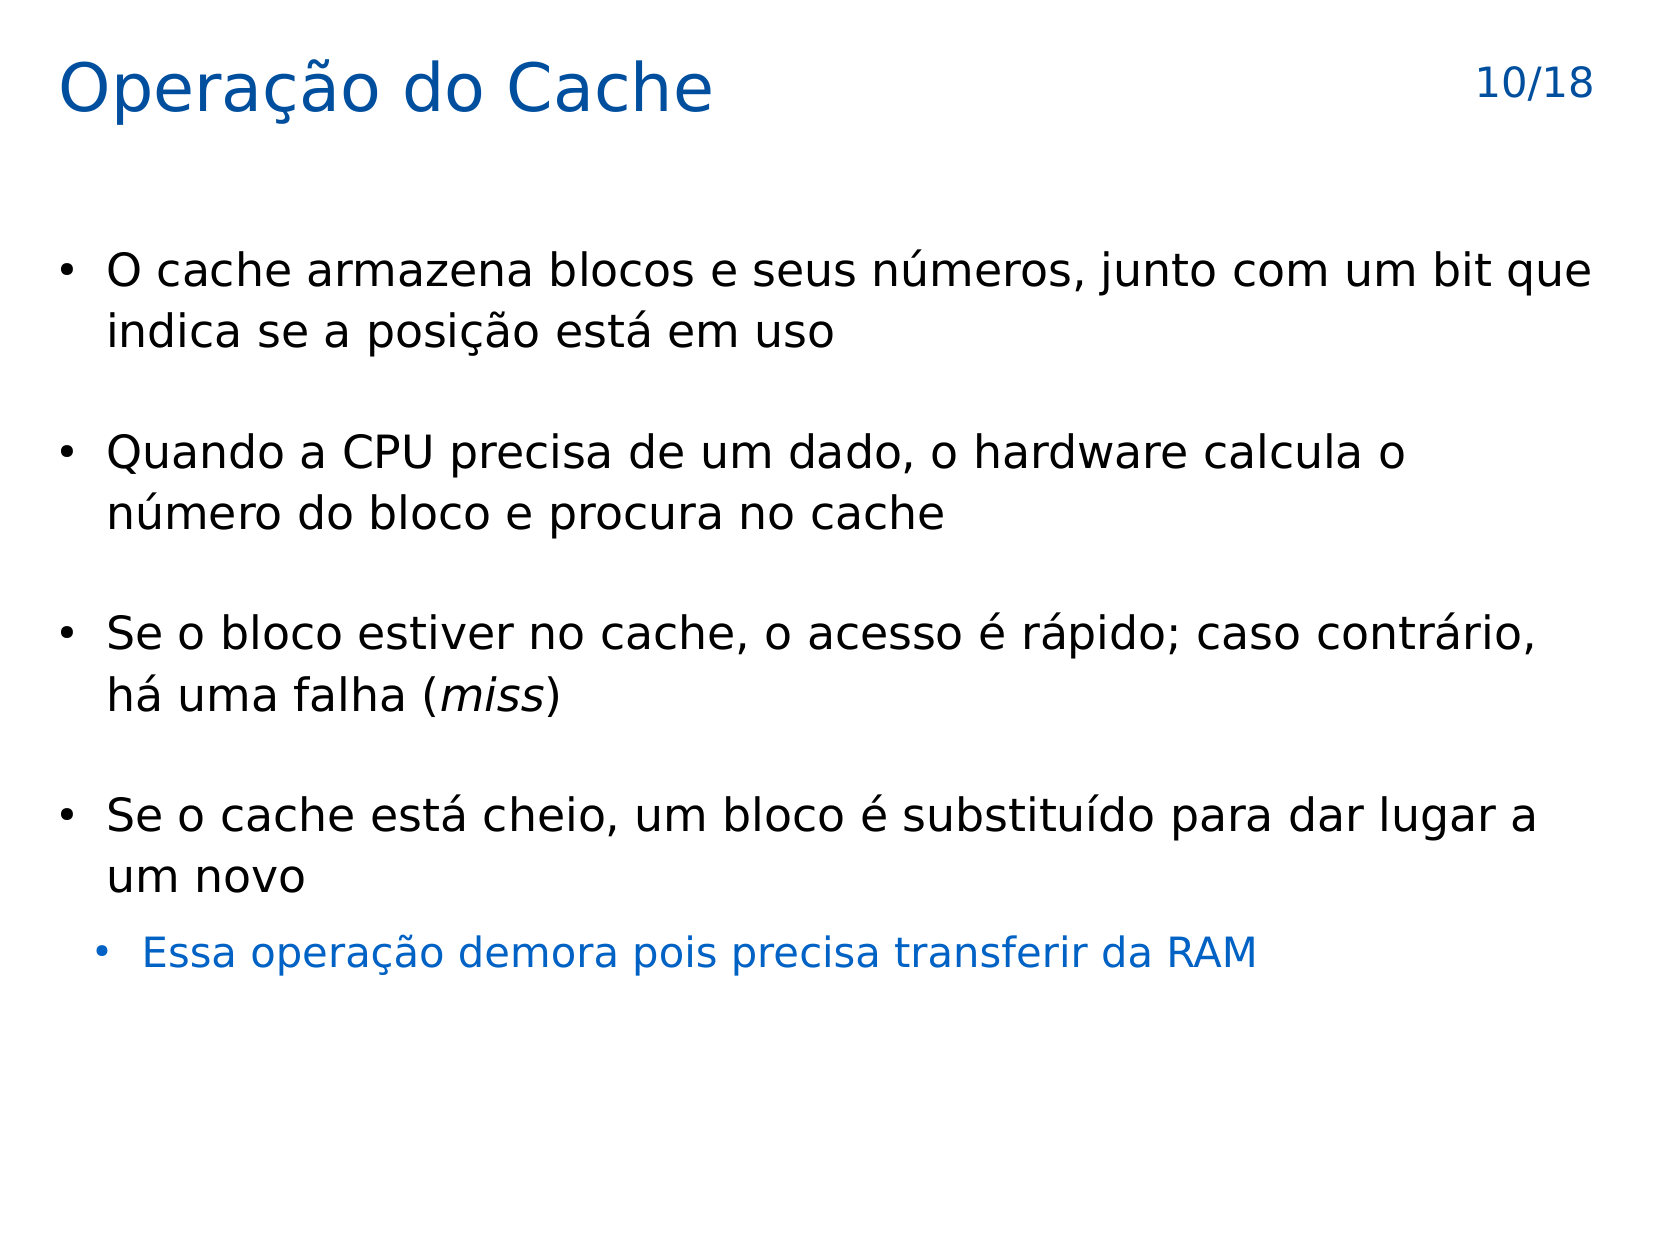

# Operação do Cache
10
O cache armazena blocos e seus números, junto com um bit que indica se a posição está em uso
Quando a CPU precisa de um dado, o hardware calcula o número do bloco e procura no cache
Se o bloco estiver no cache, o acesso é rápido; caso contrário, há uma falha (miss)
Se o cache está cheio, um bloco é substituído para dar lugar a um novo
Essa operação demora pois precisa transferir da RAM